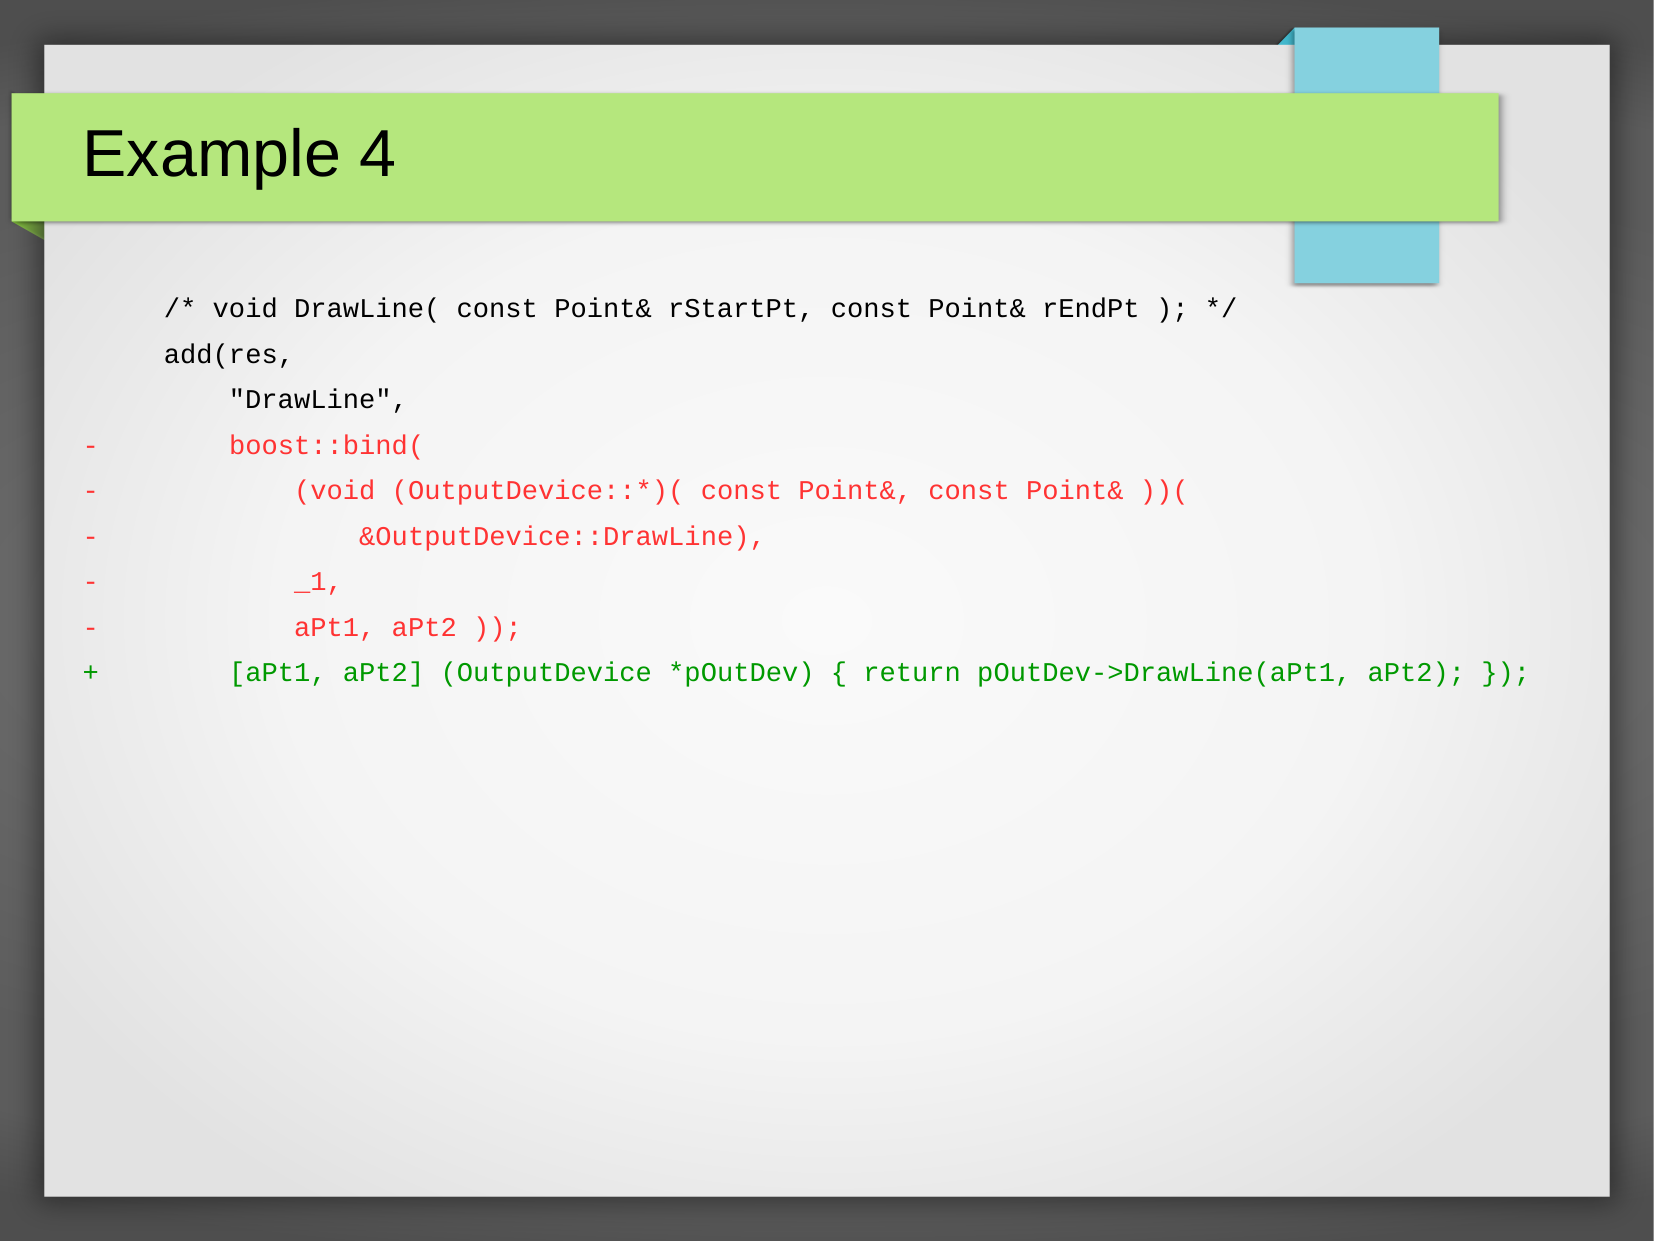

# Example 4
 /* void DrawLine( const Point& rStartPt, const Point& rEndPt ); */
 add(res,
 "DrawLine",
- boost::bind(
- (void (OutputDevice::*)( const Point&, const Point& ))(
- &OutputDevice::DrawLine),
- _1,
- aPt1, aPt2 ));
+ [aPt1, aPt2] (OutputDevice *pOutDev) { return pOutDev->DrawLine(aPt1, aPt2); });